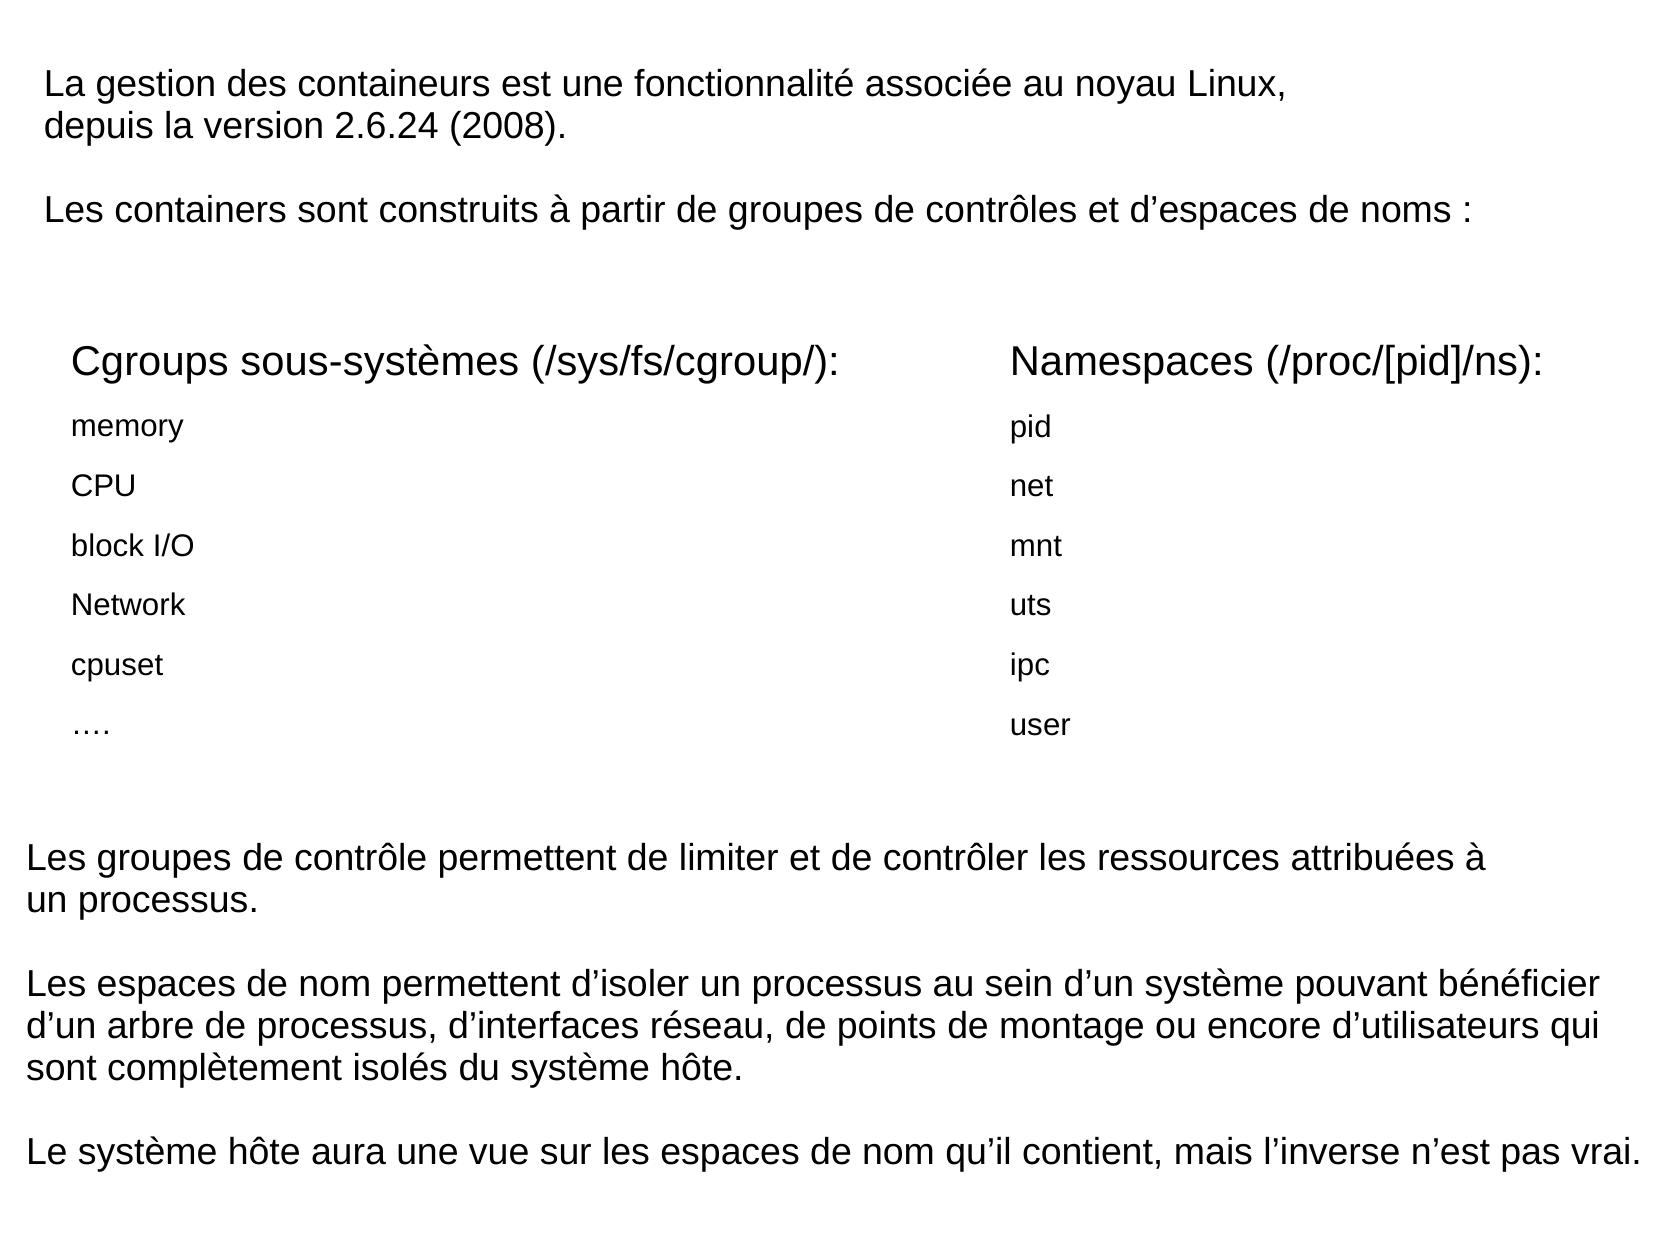

La gestion des containeurs est une fonctionnalité associée au noyau Linux,
depuis la version 2.6.24 (2008).
Les containers sont construits à partir de groupes de contrôles et d’espaces de noms :
# Cgroups sous-systèmes (/sys/fs/cgroup/):
memory
CPU
block I/O
Network
cpuset
….
Namespaces (/proc/[pid]/ns):
pid
net
mnt
uts
ipc
user
Les groupes de contrôle permettent de limiter et de contrôler les ressources attribuées à
un processus.
Les espaces de nom permettent d’isoler un processus au sein d’un système pouvant bénéficier
d’un arbre de processus, d’interfaces réseau, de points de montage ou encore d’utilisateurs qui
sont complètement isolés du système hôte.
Le système hôte aura une vue sur les espaces de nom qu’il contient, mais l’inverse n’est pas vrai.